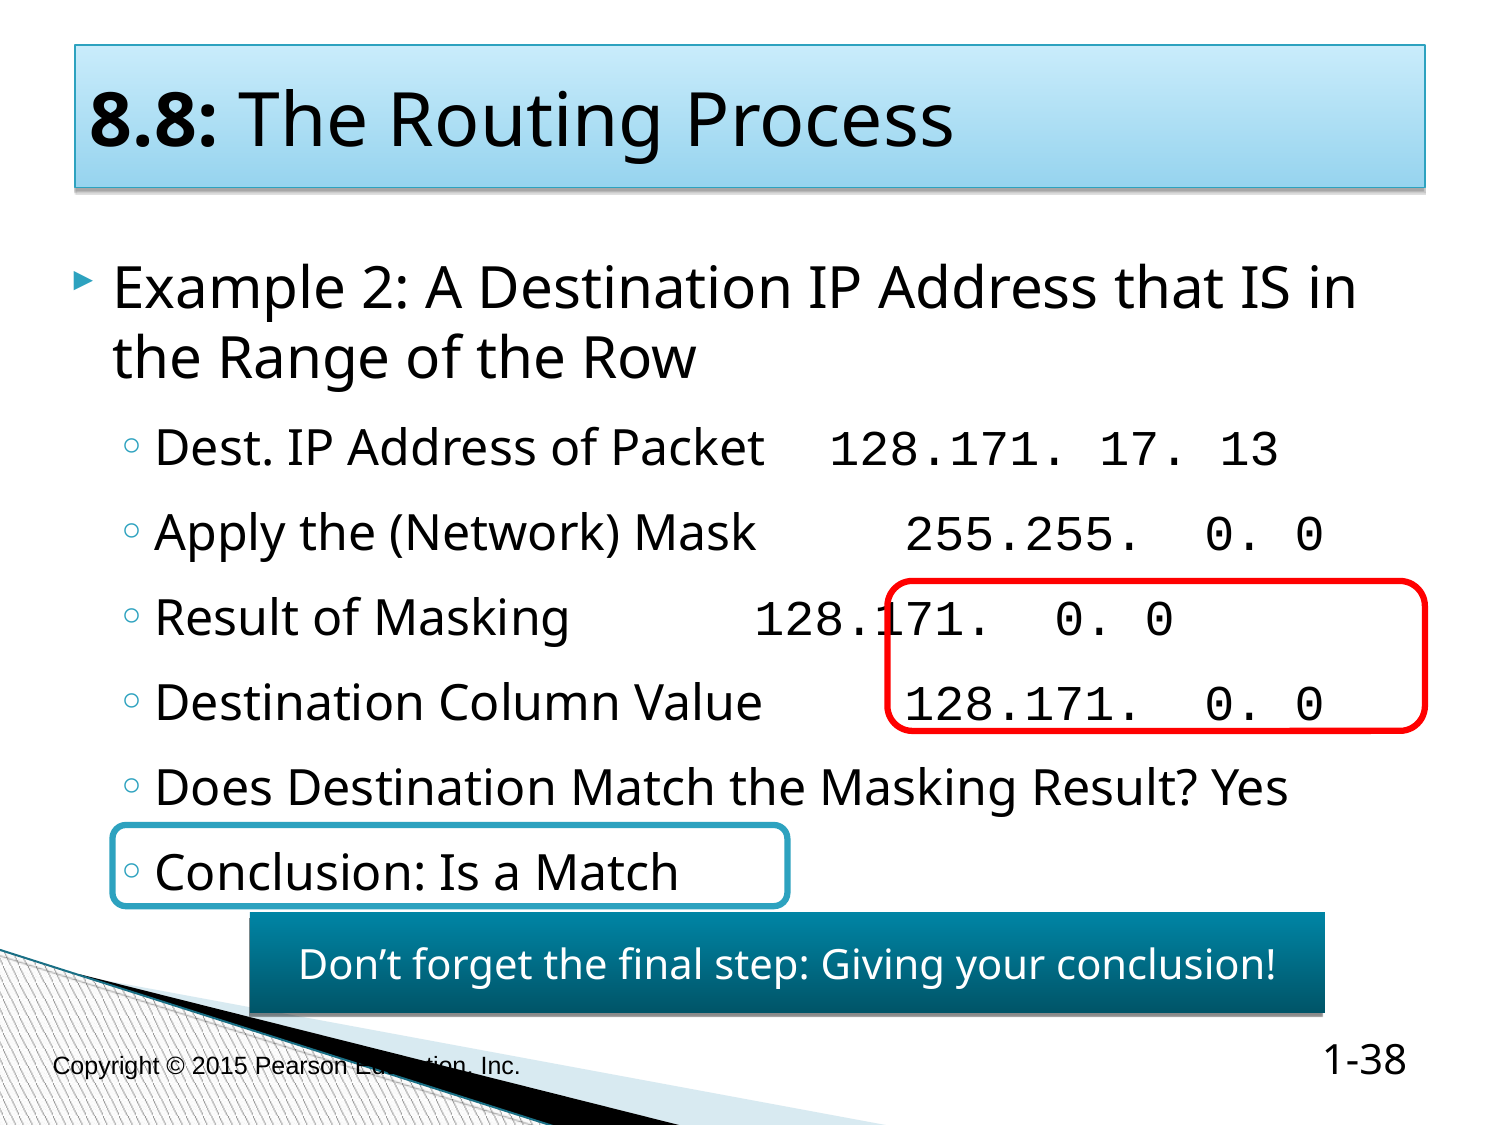

8.8: The Routing Process
# Example 2: A Destination IP Address that IS in the Range of the Row
Dest. IP Address of Packet 	128.171. 17. 13
Apply the (Network) Mask 		255.255. 0. 0
Result of Masking 			128.171. 0. 0
Destination Column Value 		128.171. 0. 0
Does Destination Match the Masking Result? Yes
Conclusion: Is a Match
Don’t forget the final step: Giving your conclusion!
Copyright © 2015 Pearson Education, Inc.